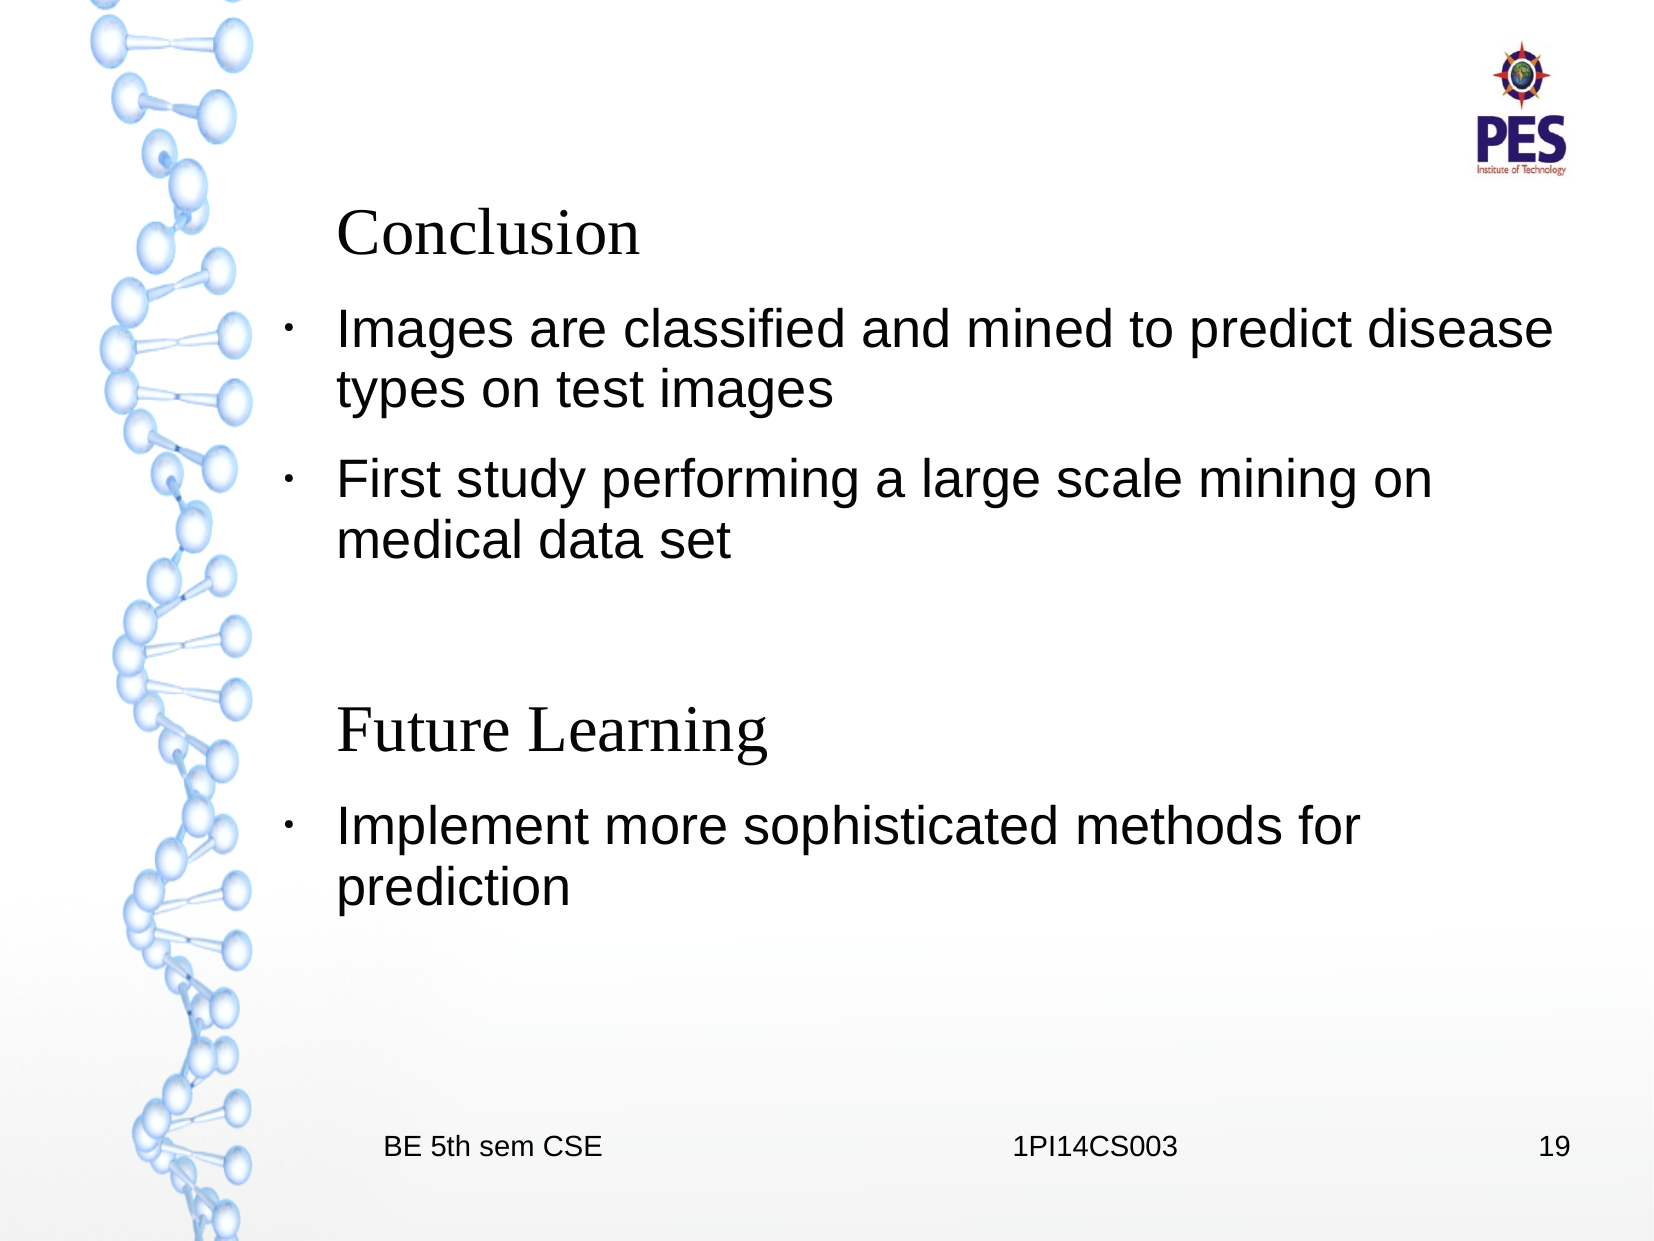

# Conclusion
Images are classified and mined to predict disease types on test images
First study performing a large scale mining on medical data set
Future Learning
Implement more sophisticated methods for prediction
 BE 5th sem CSE
1PI14CS003
19